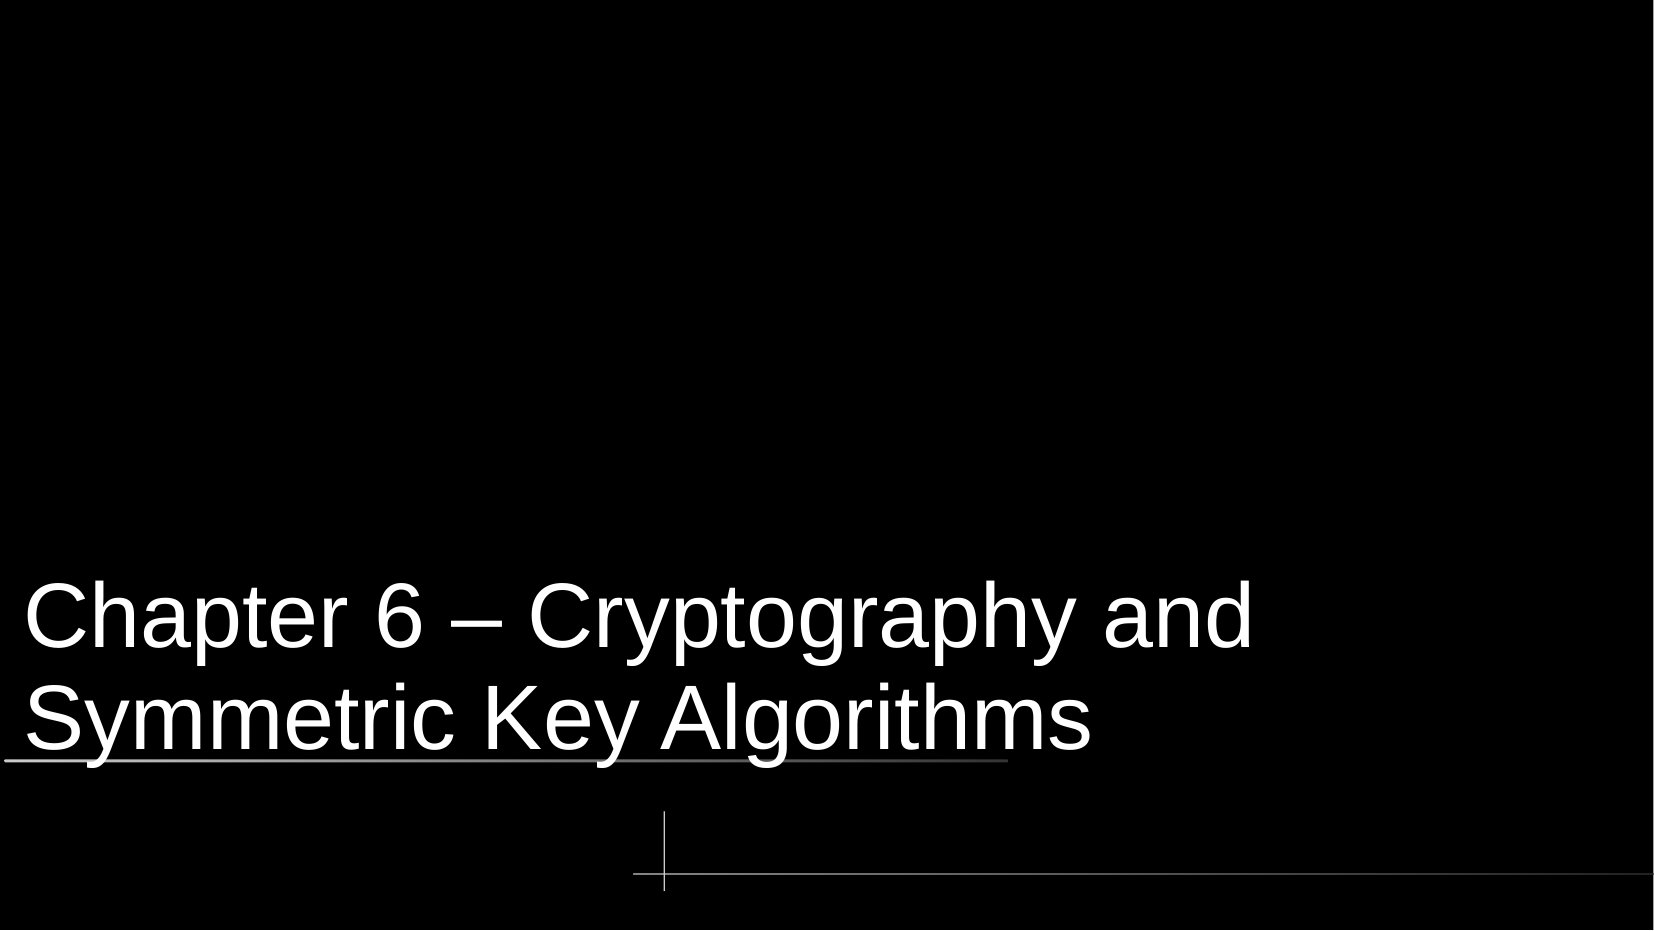

# Chapter 6 – Cryptography and Symmetric Key Algorithms